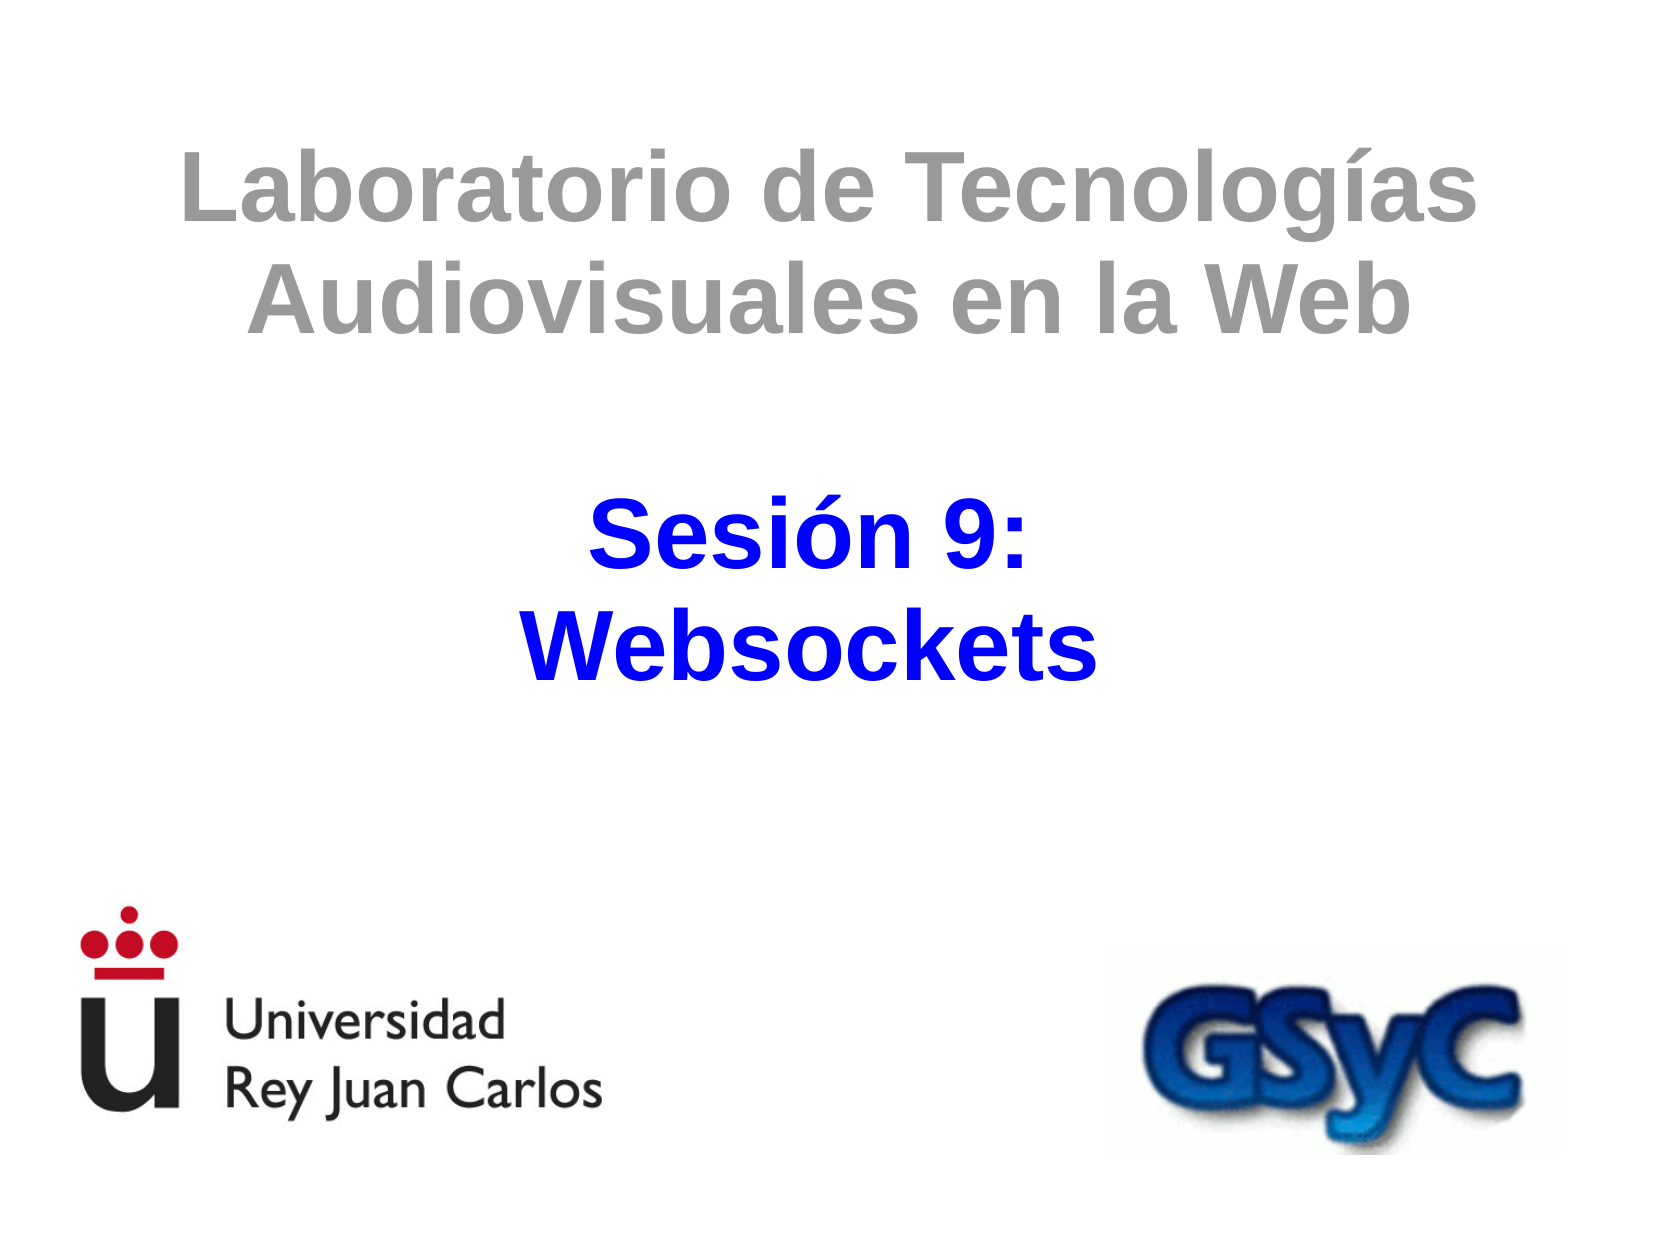

Laboratorio de Tecnologías Audiovisuales en la Web
# Sesión 9: Websockets